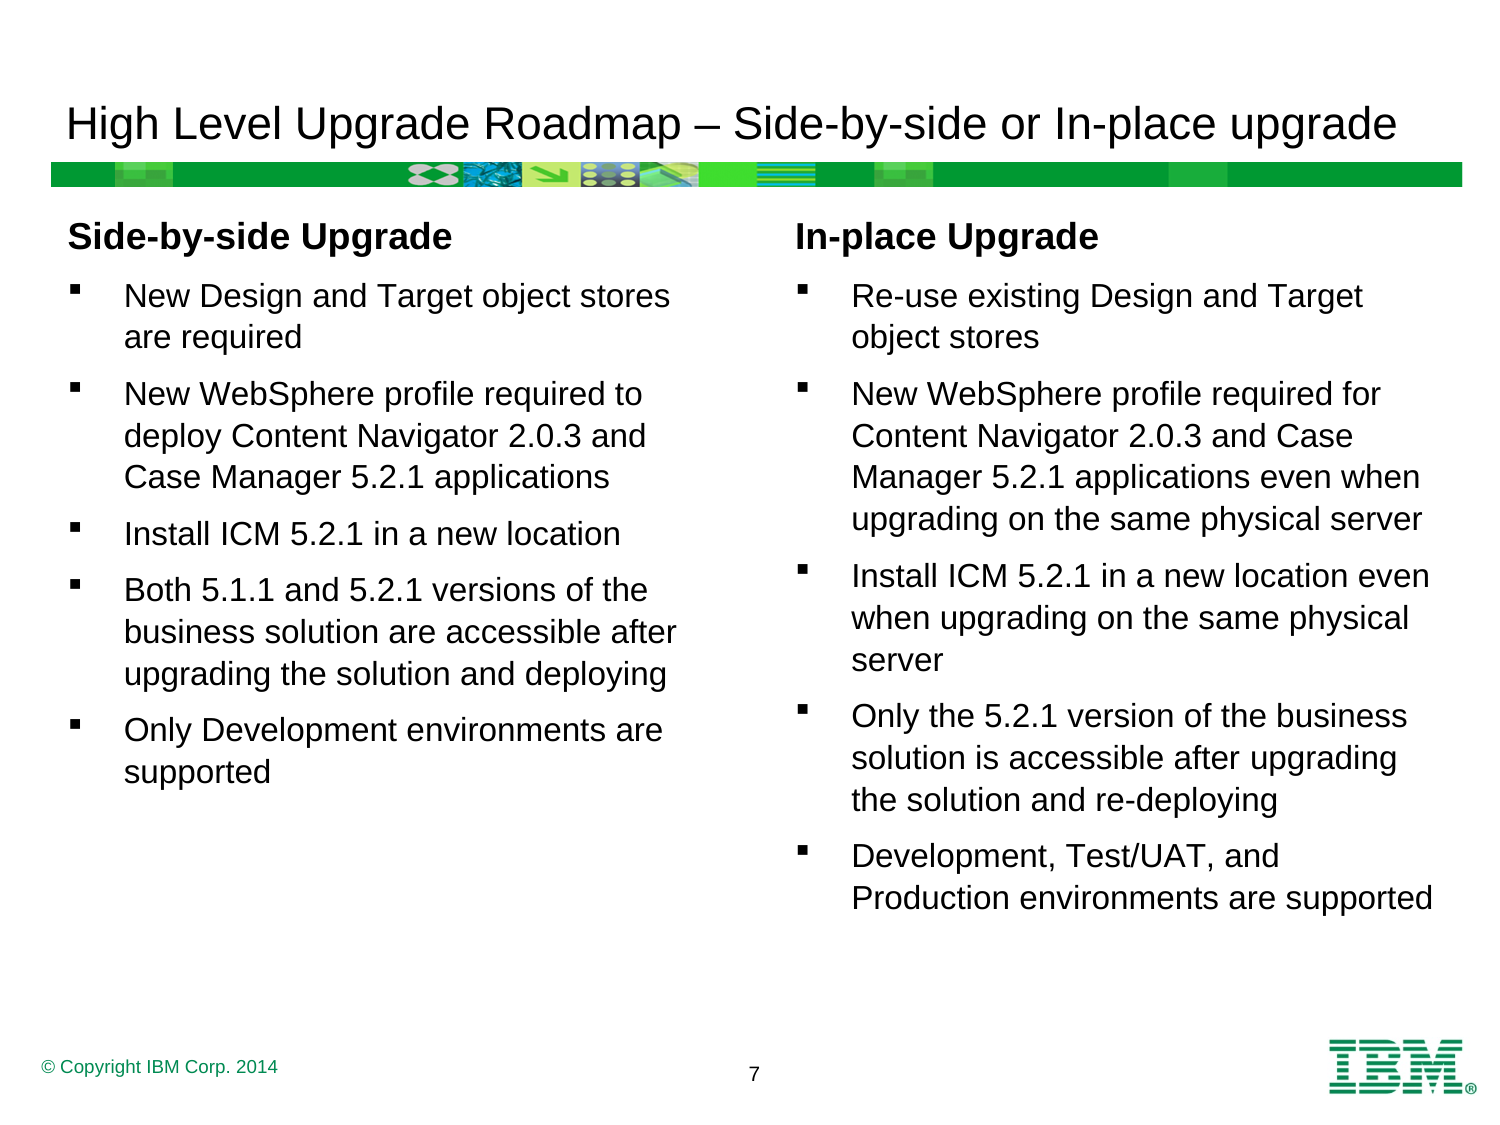

# High Level Upgrade Roadmap – Side-by-side or In-place upgrade
Side-by-side Upgrade
New Design and Target object stores are required
New WebSphere profile required to deploy Content Navigator 2.0.3 and Case Manager 5.2.1 applications
Install ICM 5.2.1 in a new location
Both 5.1.1 and 5.2.1 versions of the business solution are accessible after upgrading the solution and deploying
Only Development environments are supported
In-place Upgrade
Re-use existing Design and Target object stores
New WebSphere profile required for Content Navigator 2.0.3 and Case Manager 5.2.1 applications even when upgrading on the same physical server
Install ICM 5.2.1 in a new location even when upgrading on the same physical server
Only the 5.2.1 version of the business solution is accessible after upgrading the solution and re-deploying
Development, Test/UAT, and Production environments are supported
7